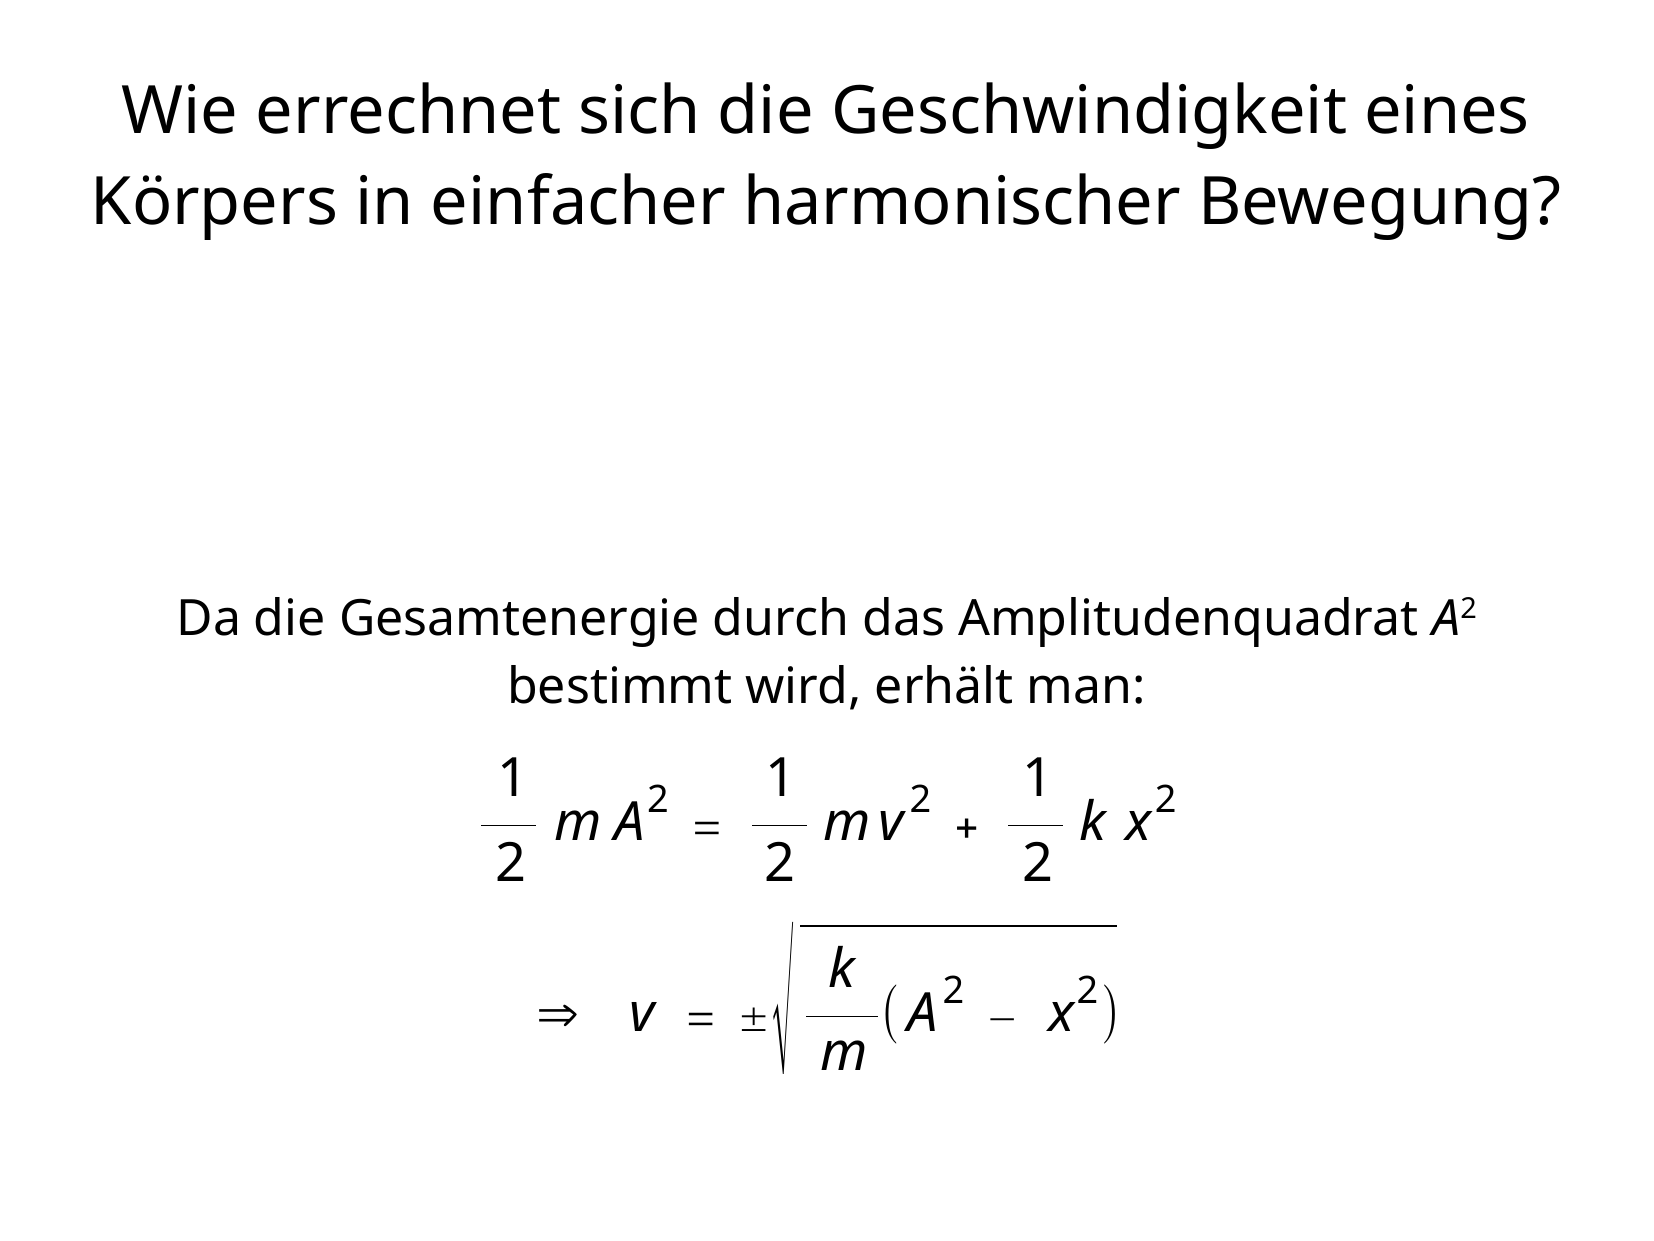

# Wie errechnet sich die Geschwindigkeit eines Körpers in einfacher harmonischer Bewegung?
Da die Gesamtenergie durch das Amplitudenquadrat A2 bestimmt wird, erhält man: